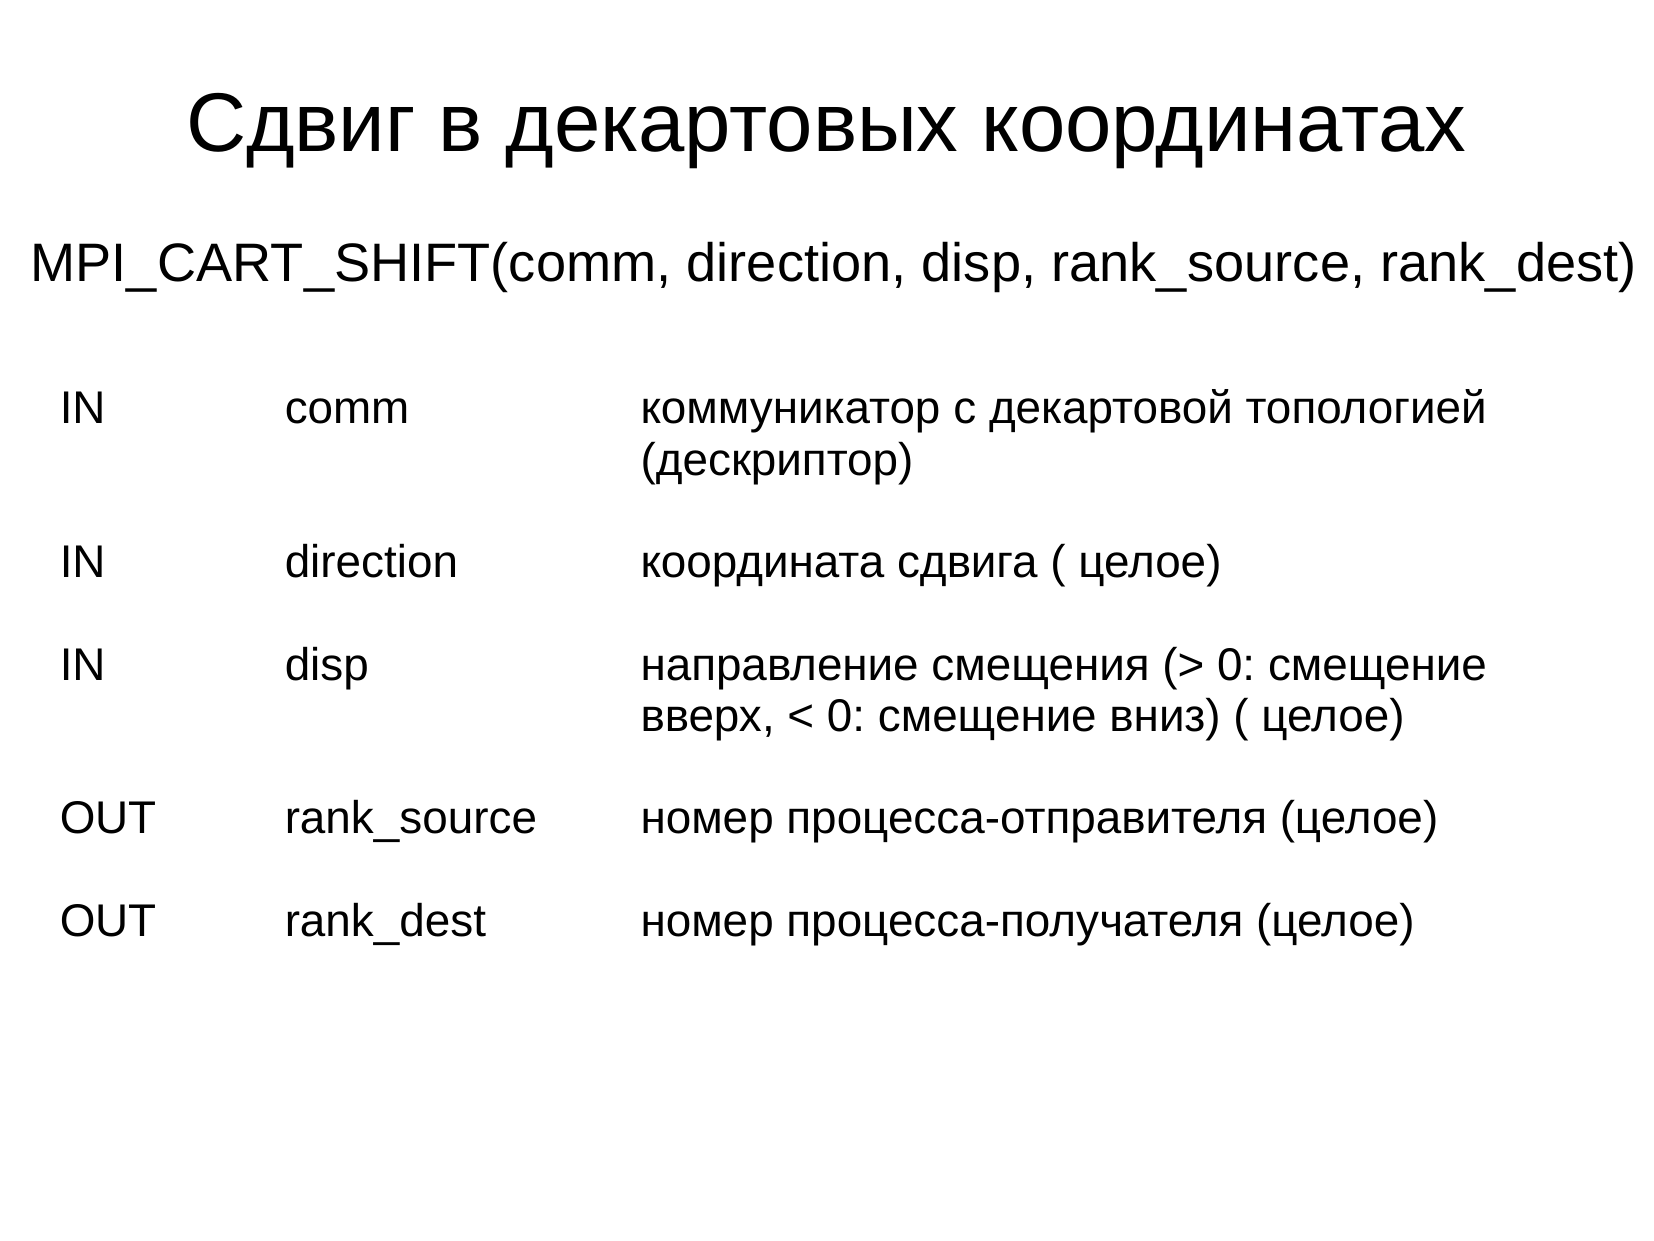

# Сдвиг в декартовых координатах
MPI_CART_SHIFT(comm, direction, disp, rank_source, rank_dest)
IN
IN
IN
OUT
OUT
comm
direction
disp
rank_source
rank_dest
коммуникатор с декартовой топологией
(дескриптор)
координата сдвига ( целое)
направление смещения (> 0: смещение
вверх, < 0: смещение вниз) ( целое)
номер процесса-отправителя (целое)
номер процесса-получателя (целое)